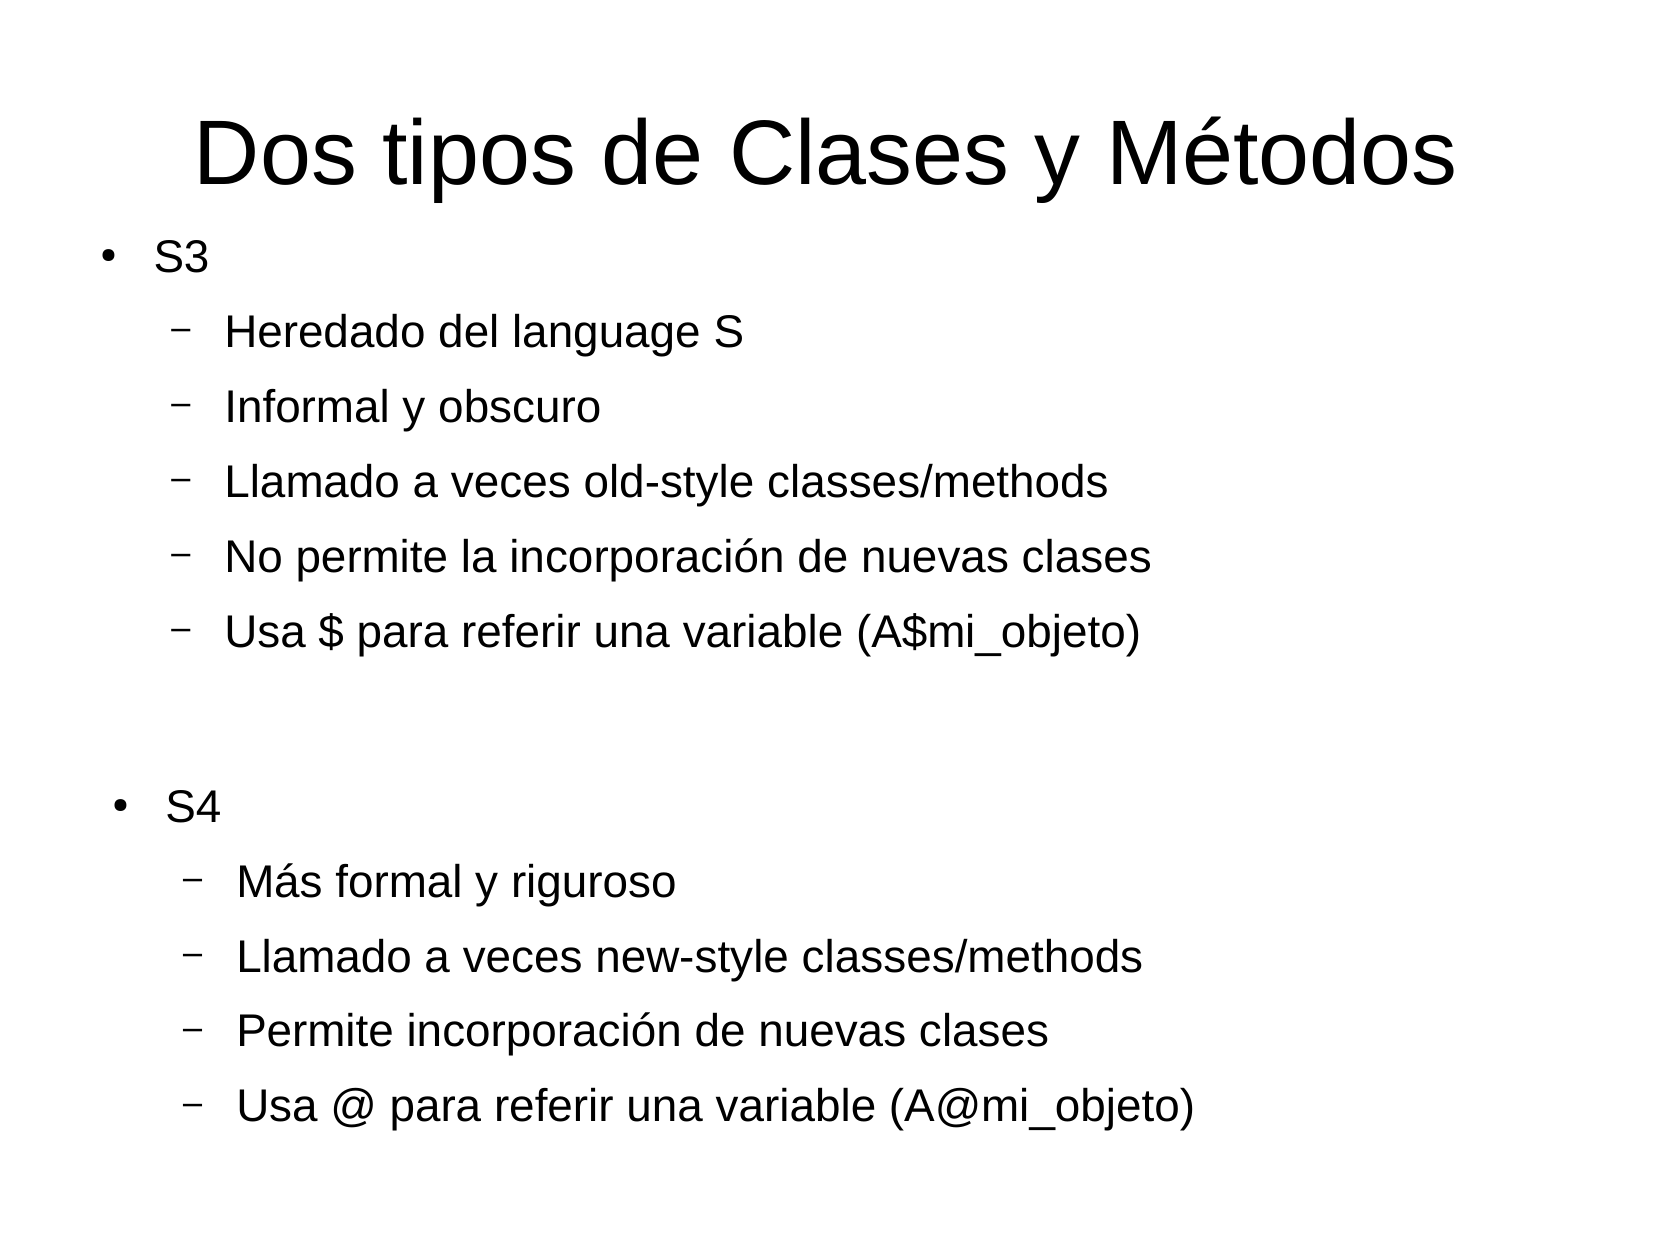

# Dos tipos de Clases y Métodos
S3
Heredado del language S
Informal y obscuro
Llamado a veces old-style classes/methods
No permite la incorporación de nuevas clases
Usa $ para referir una variable (A$mi_objeto)
S4
Más formal y riguroso
Llamado a veces new-style classes/methods
Permite incorporación de nuevas clases
Usa @ para referir una variable (A@mi_objeto)